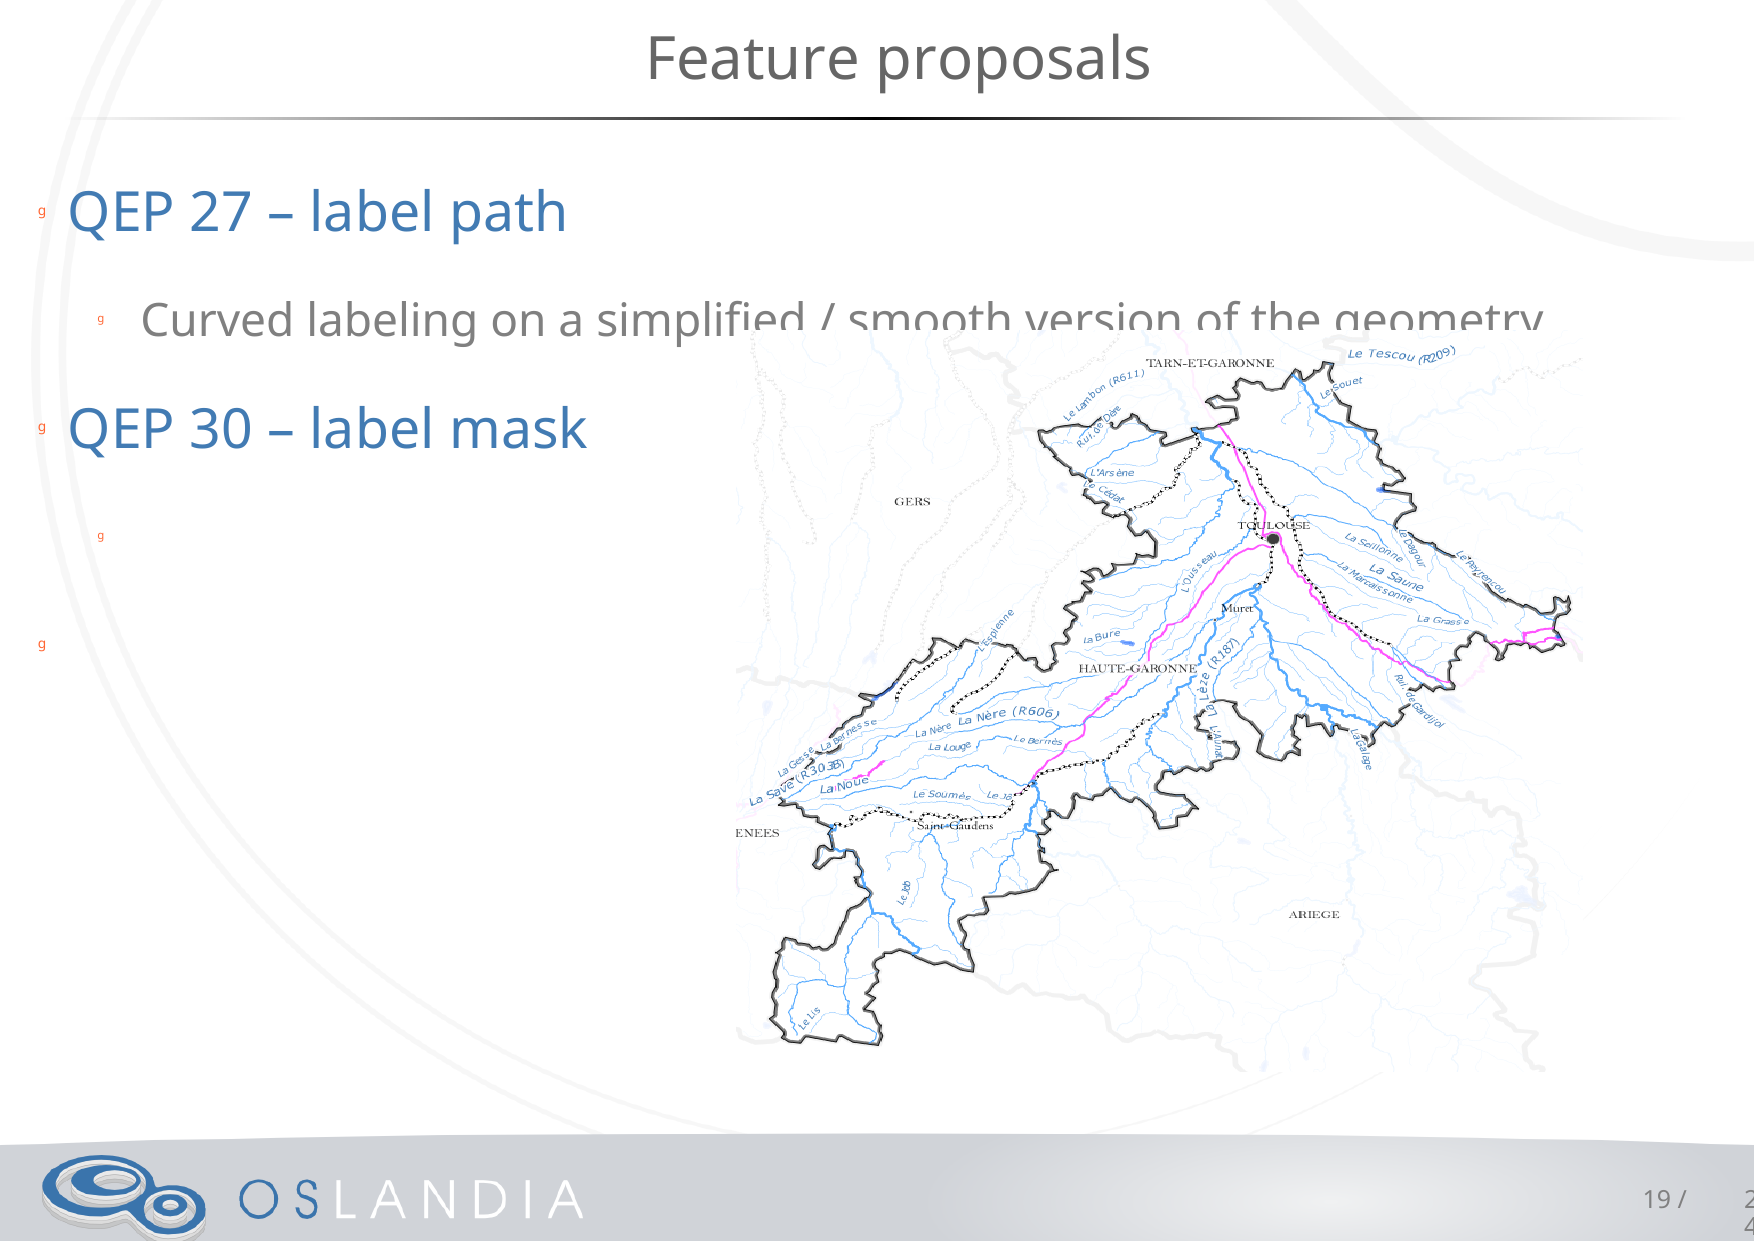

# Feature proposals
QEP 27 – label path
Curved labeling on a simplified / smooth version of the geometry
QEP 30 – label mask